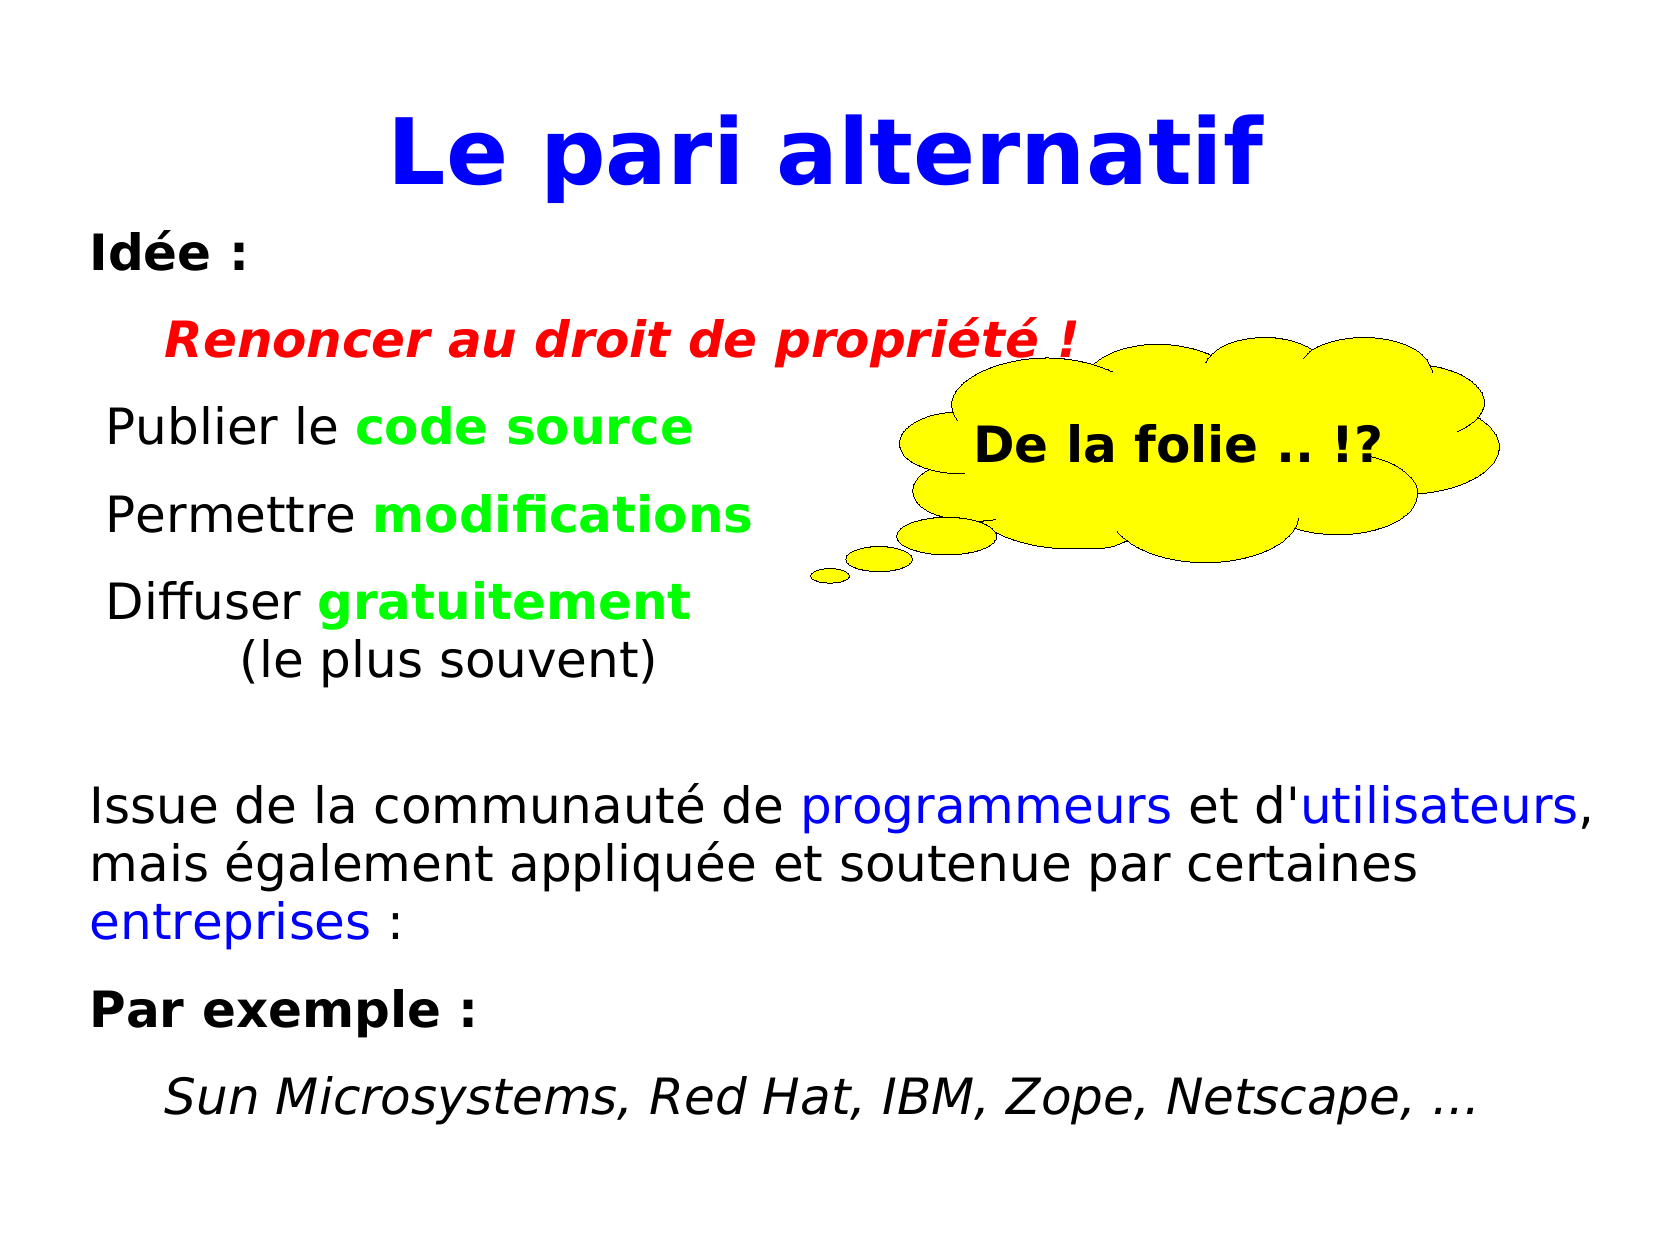

# Le pari alternatif
Idée :
	Renoncer au droit de propriété !
 Publier le code source
 Permettre modifications
 Diffuser gratuitement
		(le plus souvent)
Issue de la communauté de programmeurs et d'utilisateurs,
mais également appliquée et soutenue par certaines entreprises :
Par exemple :
	Sun Microsystems, Red Hat, IBM, Zope, Netscape, ...
De la folie .. !?